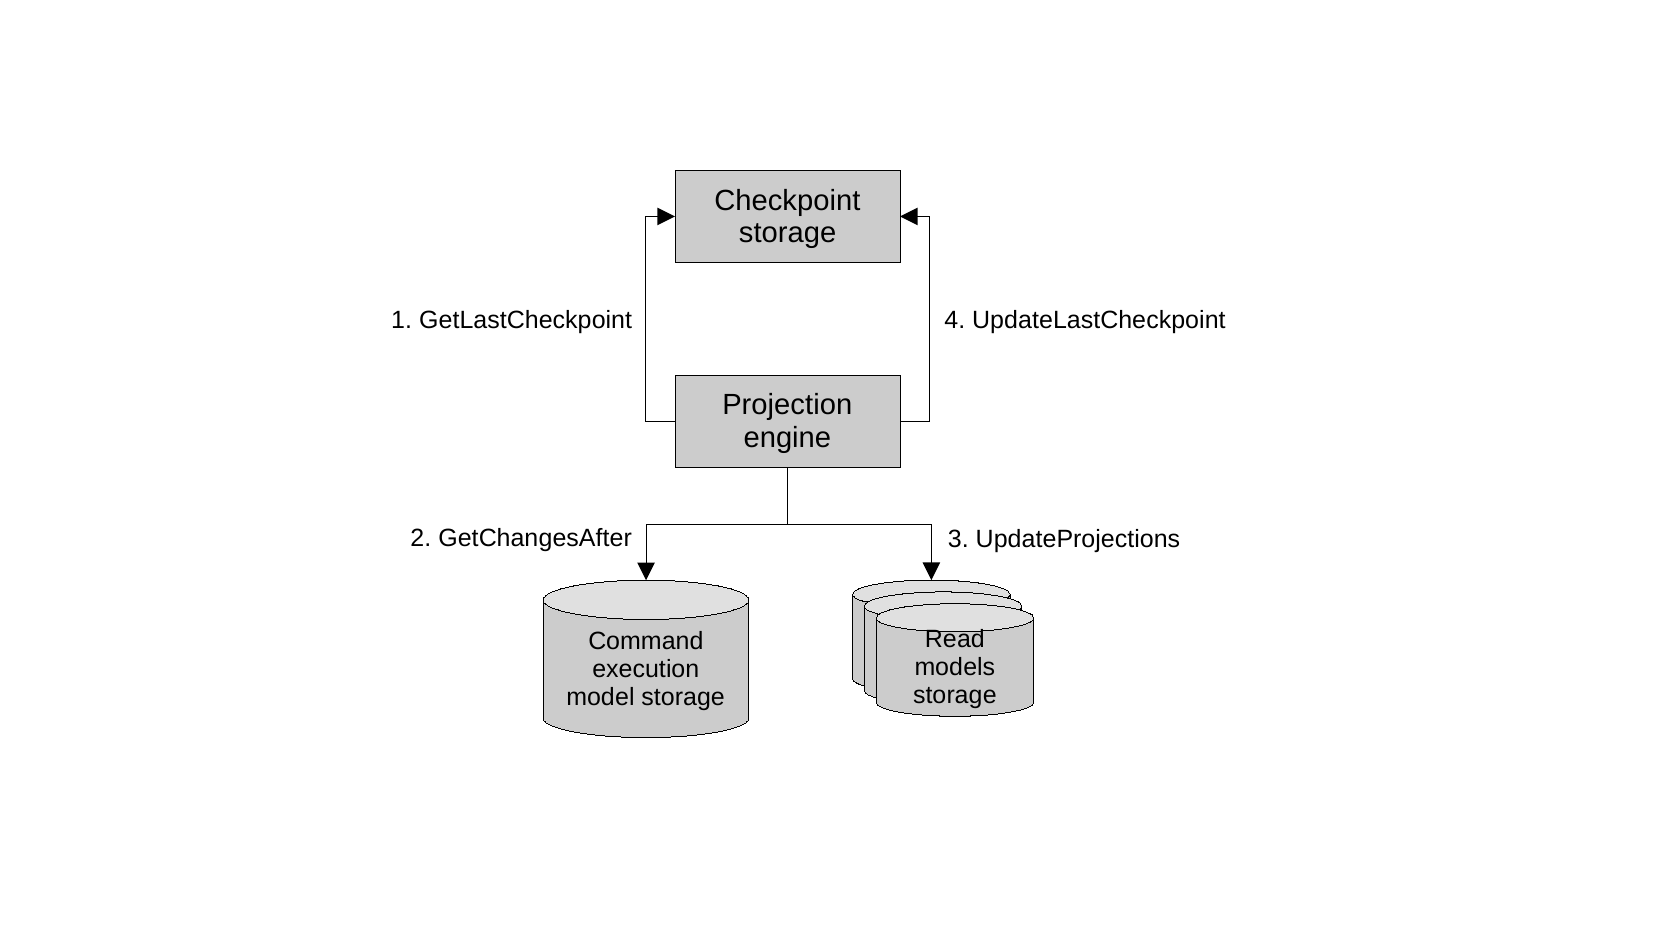

Checkpoint storage
1. GetLastCheckpoint
4. UpdateLastCheckpoint
Projection engine
2. GetChangesAfter
3. UpdateProjections
Command execution model storage
Projections storage
Read models storage